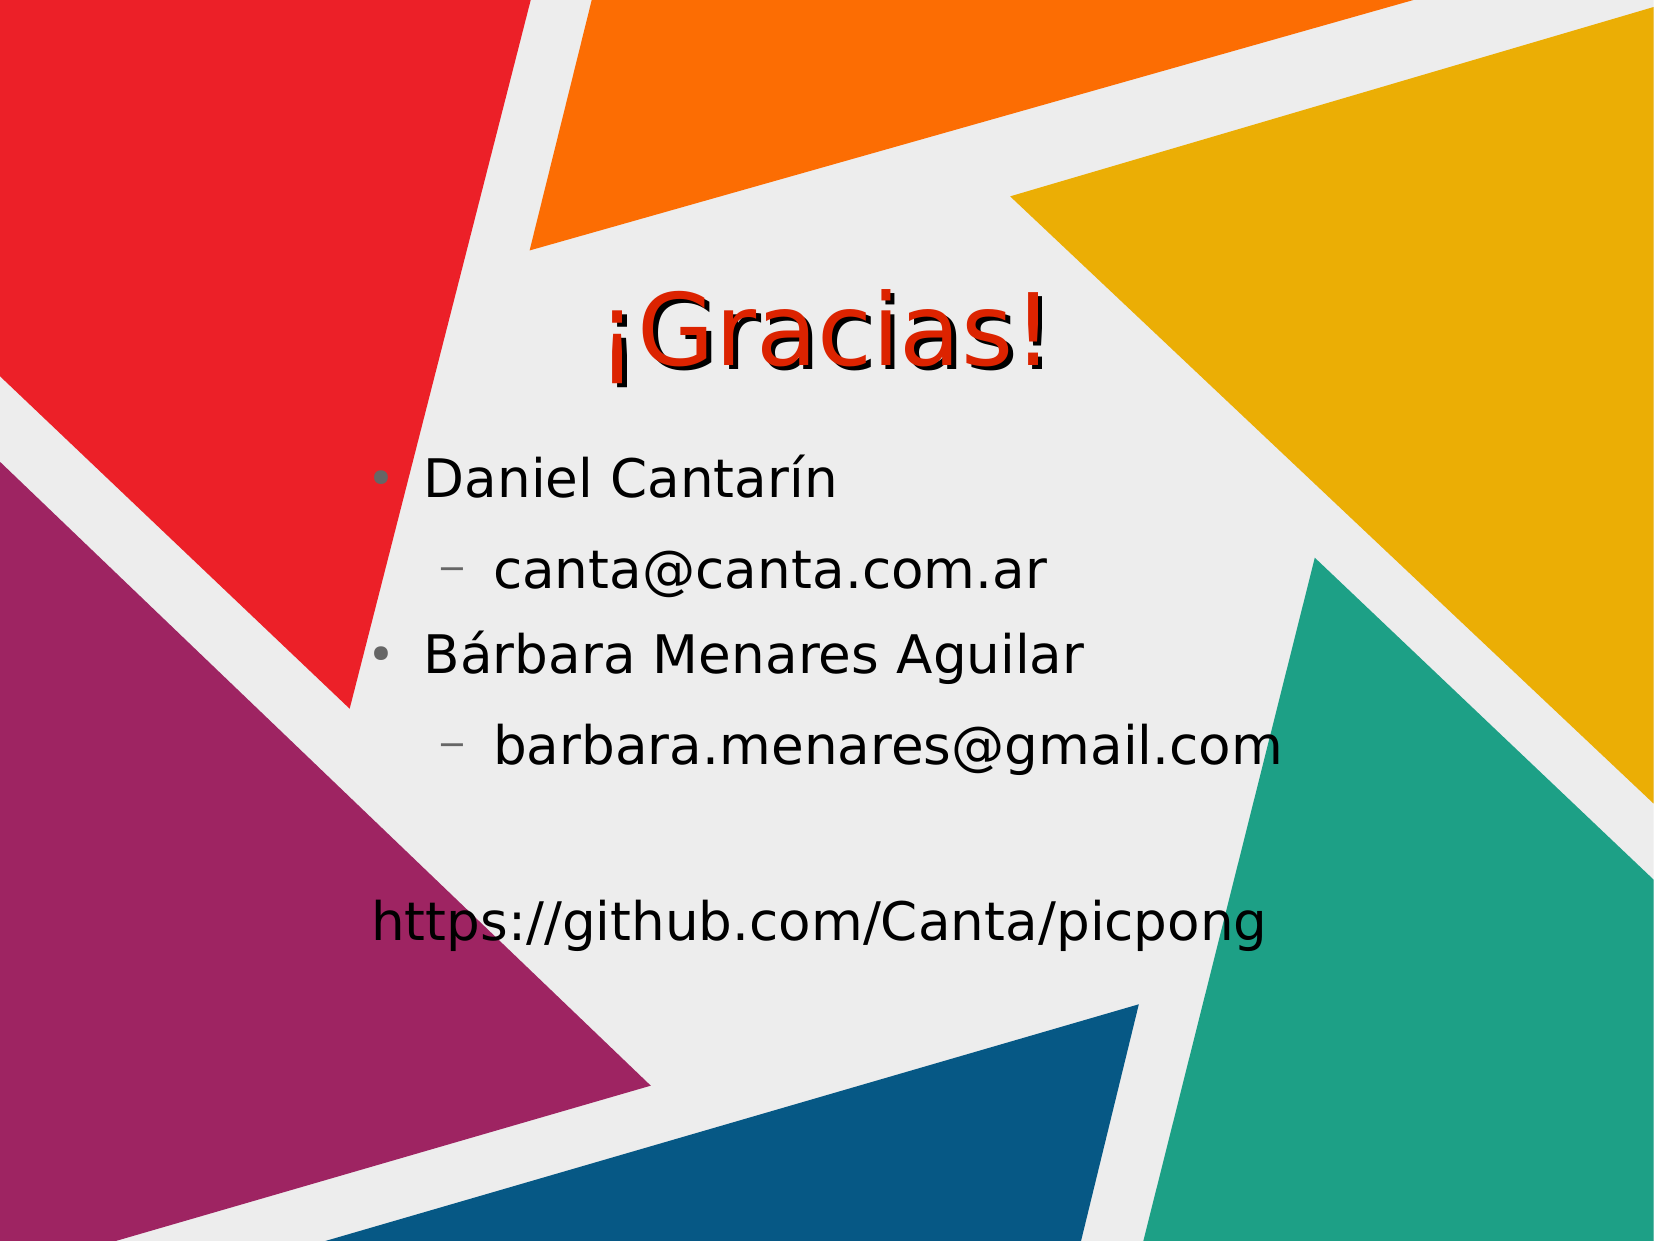

# ¡Gracias!
Daniel Cantarín
canta@canta.com.ar
Bárbara Menares Aguilar
barbara.menares@gmail.com
 https://github.com/Canta/picpong